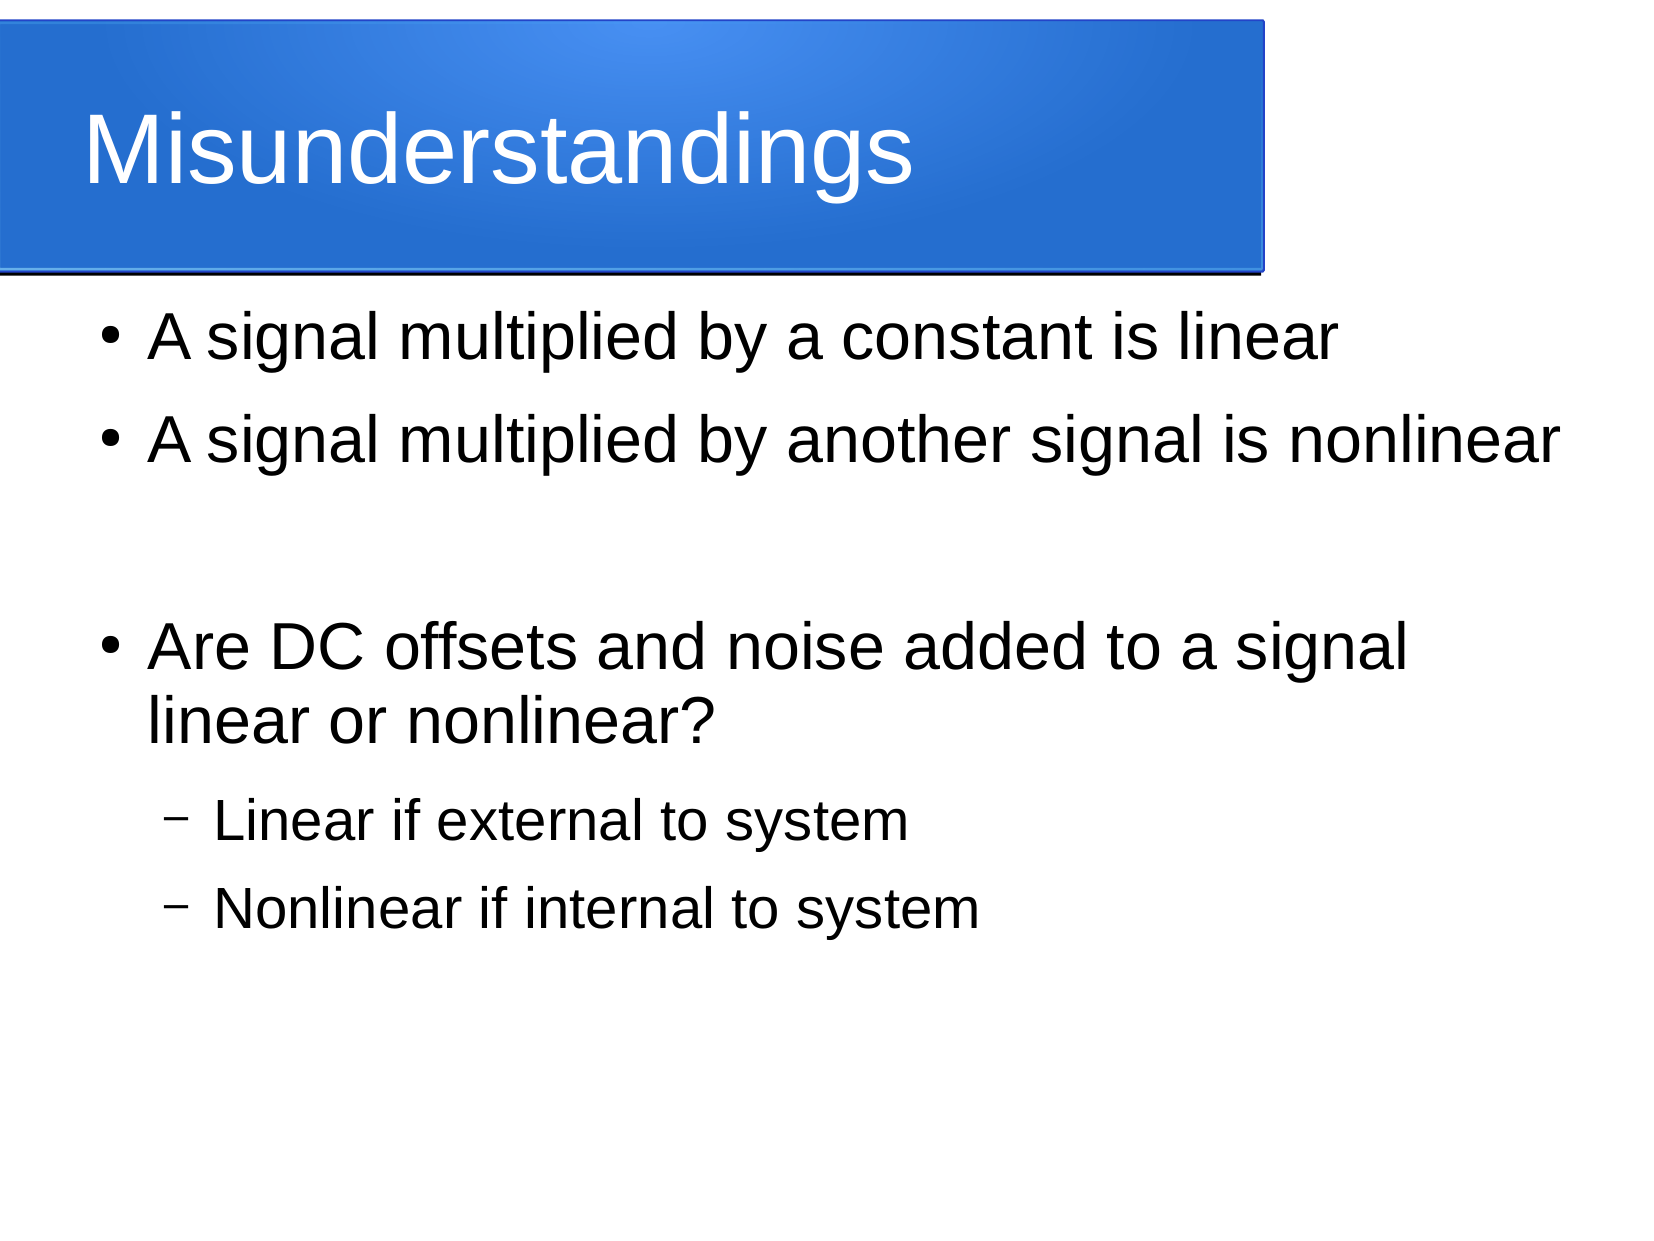

# Misunderstandings
A signal multiplied by a constant is linear
A signal multiplied by another signal is nonlinear
Are DC offsets and noise added to a signal linear or nonlinear?
Linear if external to system
Nonlinear if internal to system